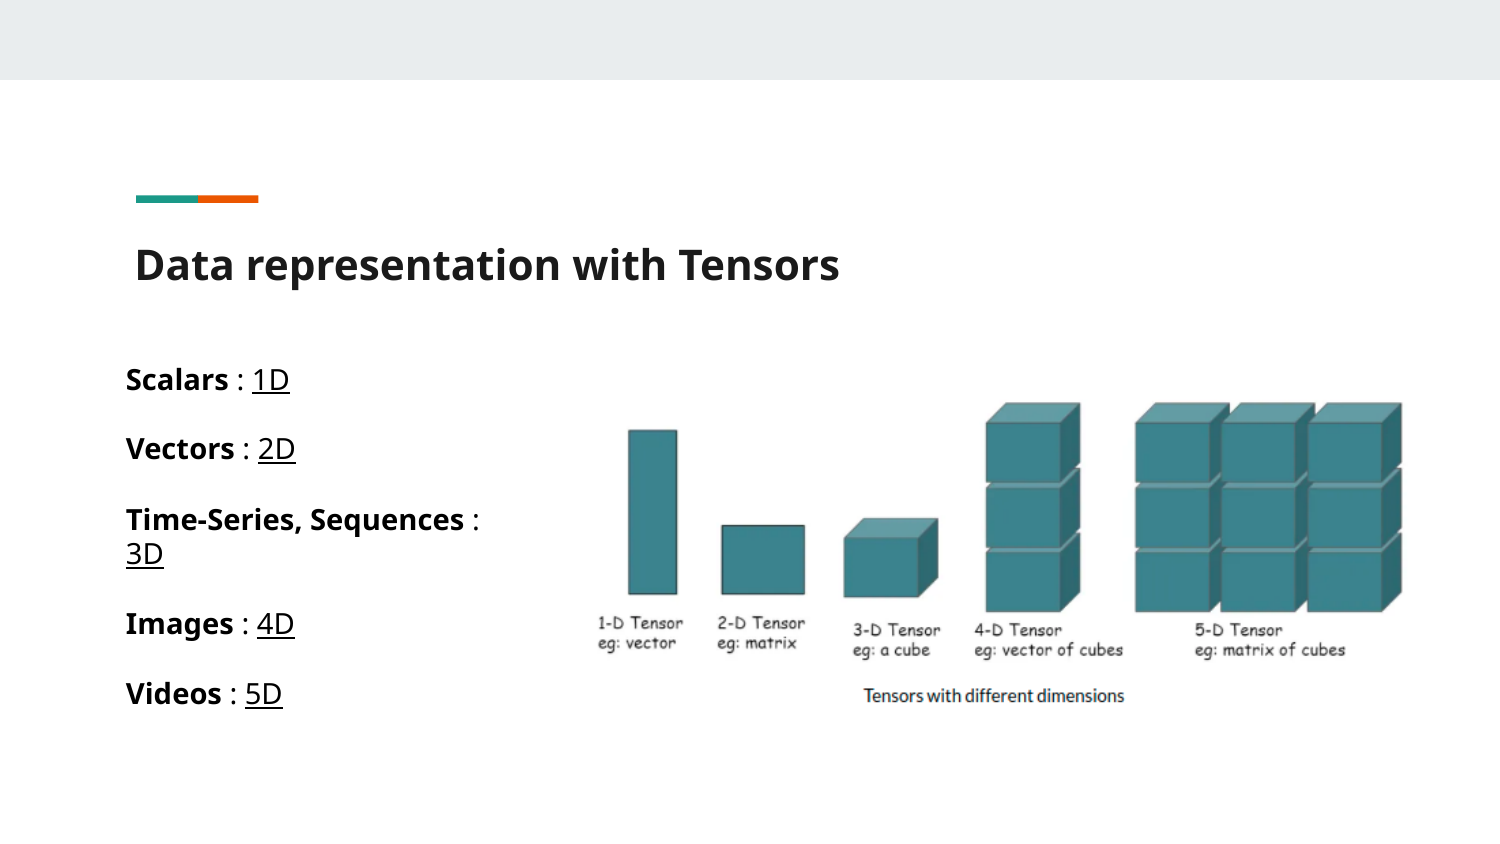

# Data representation with Tensors
Scalars : 1D
Vectors : 2D
Time-Series, Sequences : 3D
Images : 4D
Videos : 5D